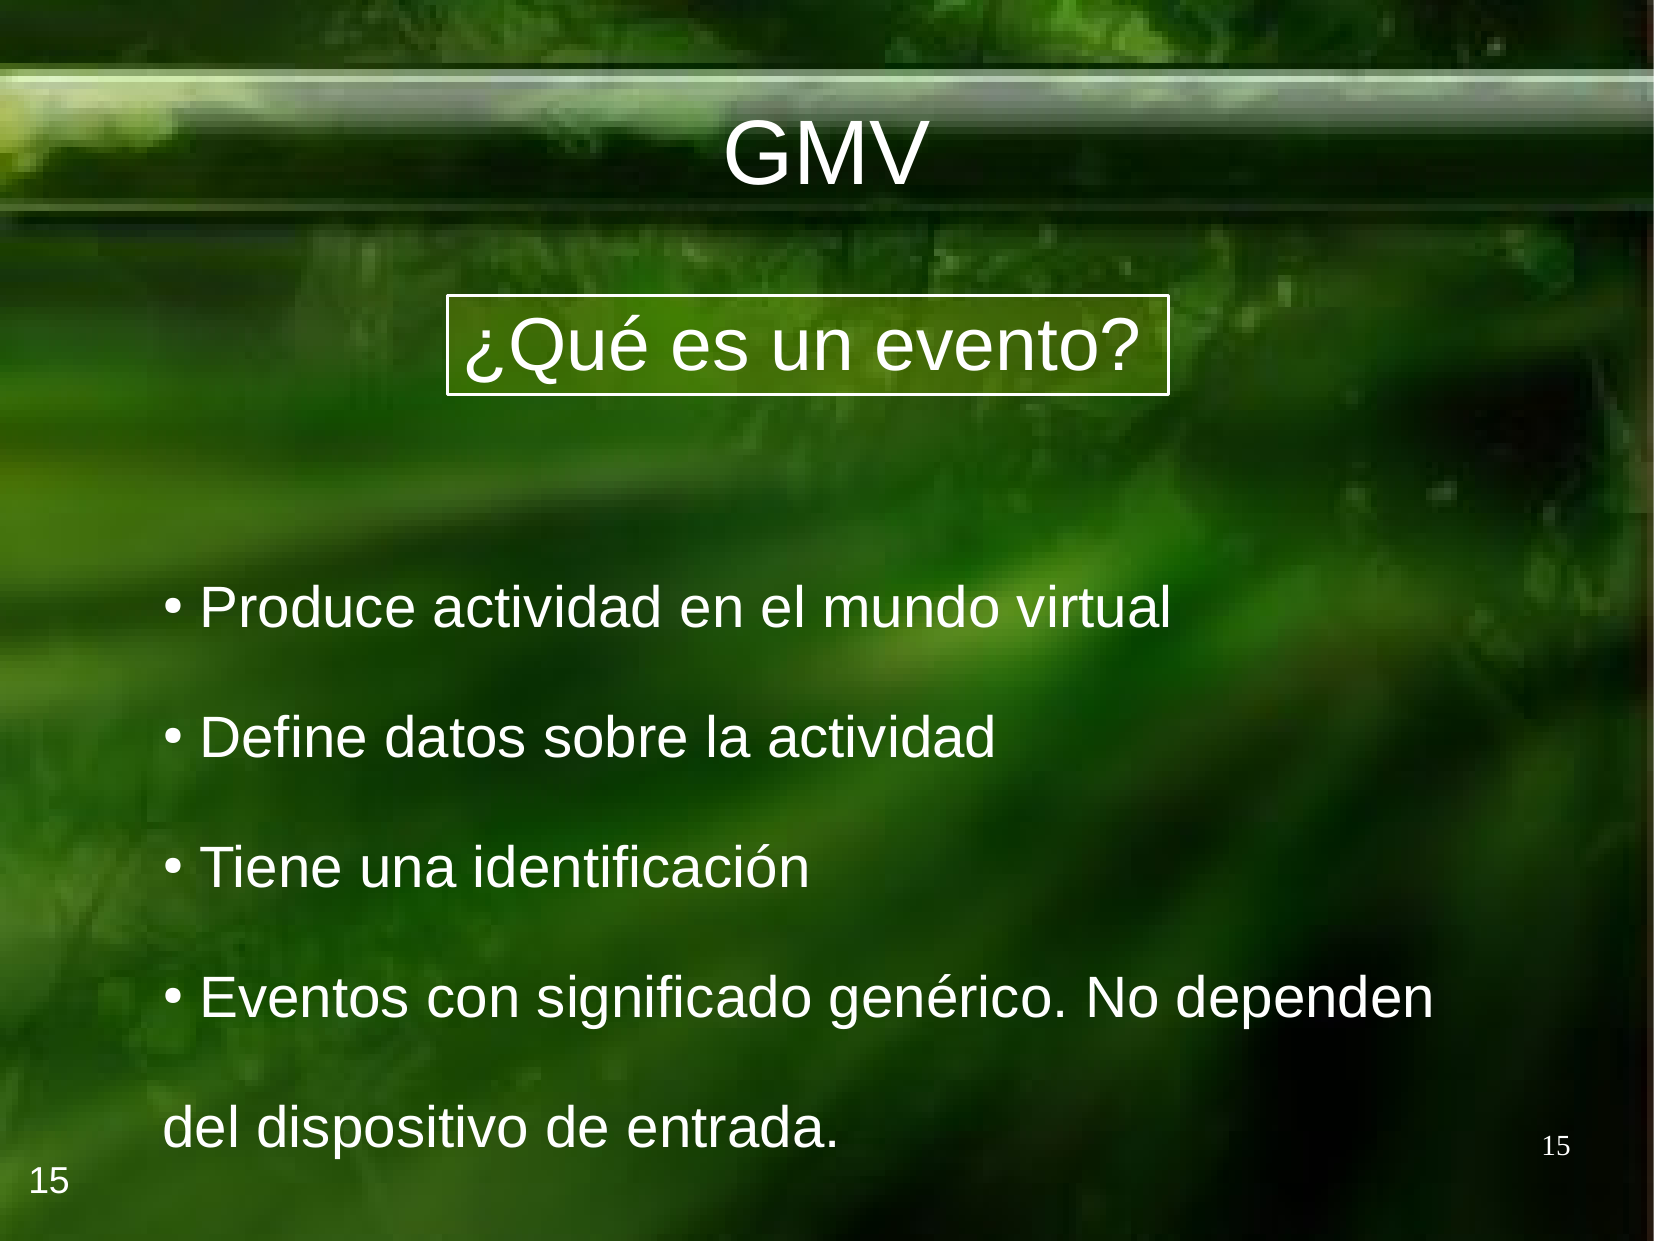

# GMV
¿Qué es un evento?
 Produce actividad en el mundo virtual
 Define datos sobre la actividad
 Tiene una identificación
 Eventos con significado genérico. No dependen del dispositivo de entrada.
15